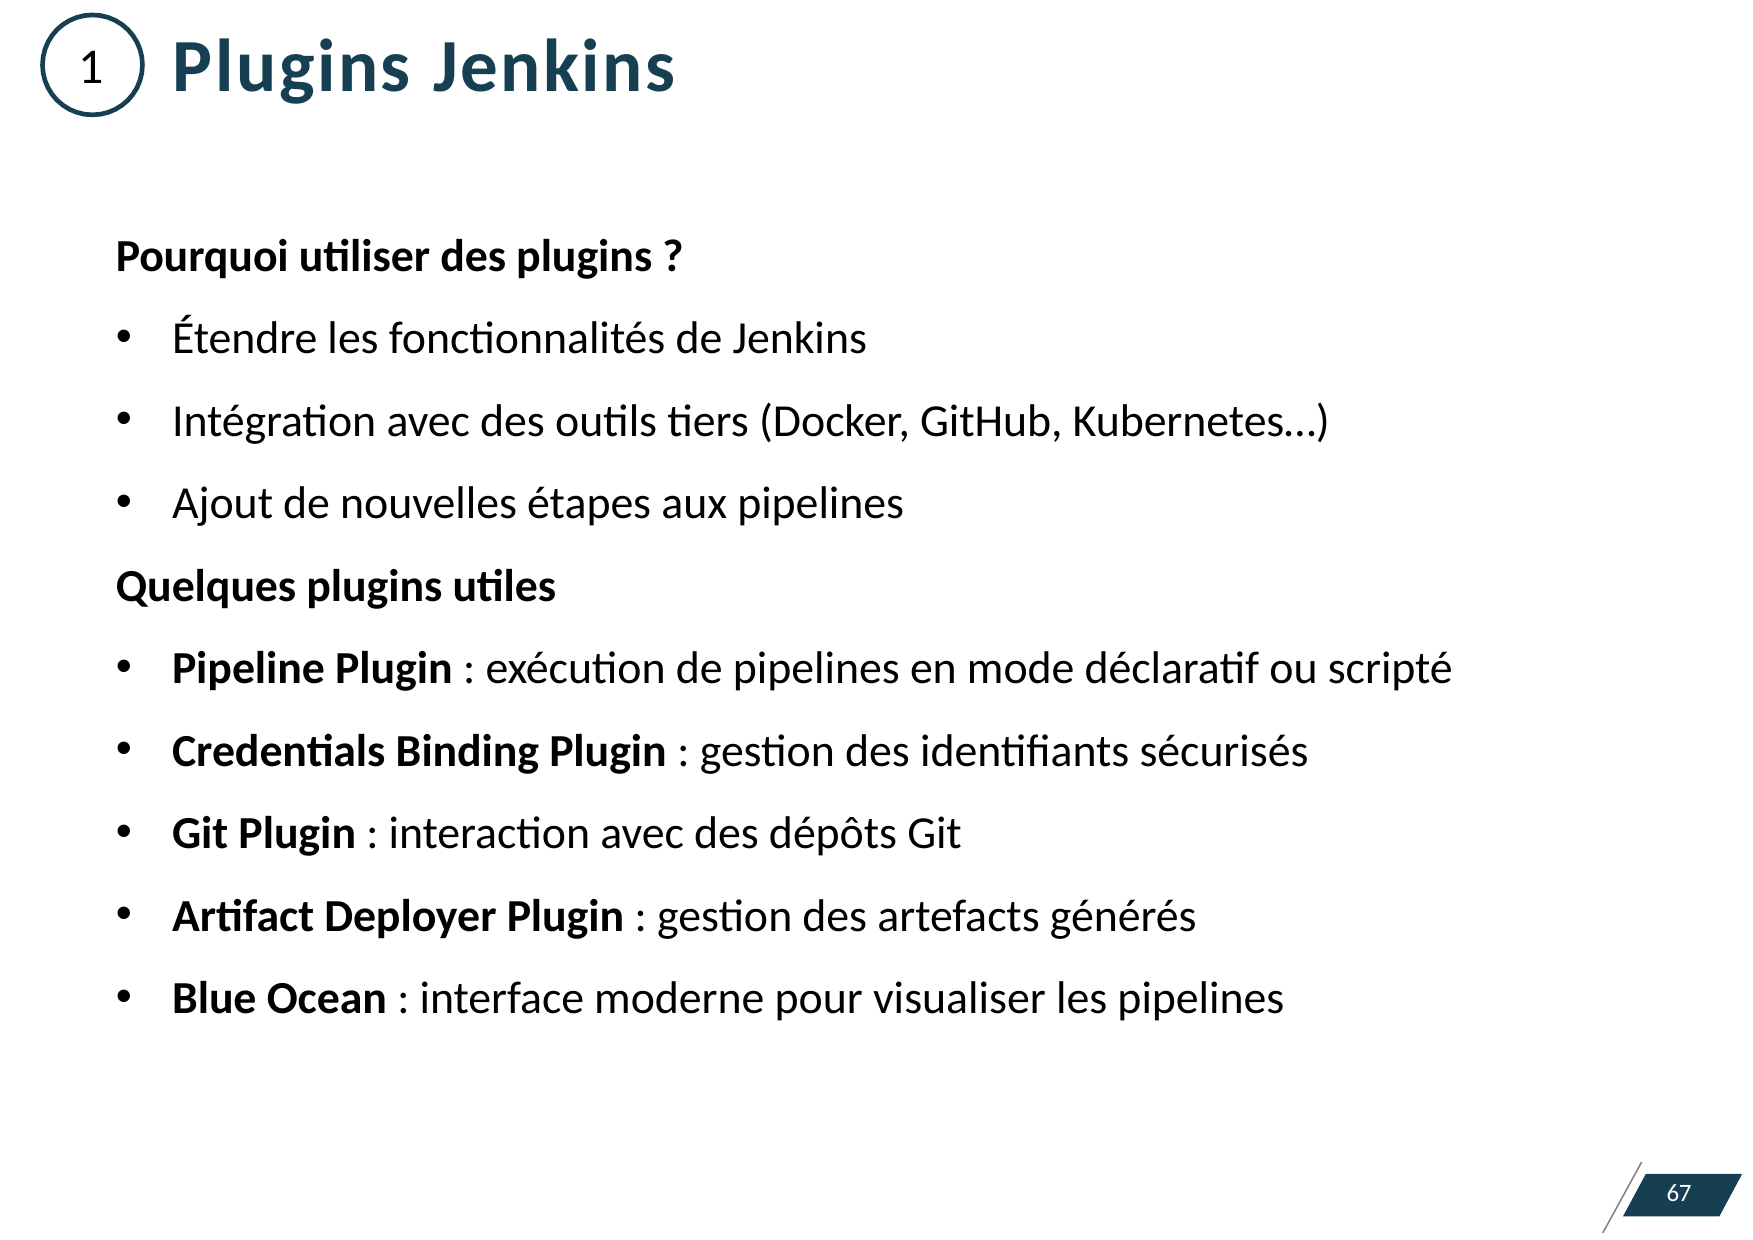

# Plugins Jenkins
1
Pourquoi utiliser des plugins ?
Étendre les fonctionnalités de Jenkins
Intégration avec des outils tiers (Docker, GitHub, Kubernetes…)
Ajout de nouvelles étapes aux pipelines
Quelques plugins utiles
Pipeline Plugin : exécution de pipelines en mode déclaratif ou scripté
Credentials Binding Plugin : gestion des identifiants sécurisés
Git Plugin : interaction avec des dépôts Git
Artifact Deployer Plugin : gestion des artefacts générés
Blue Ocean : interface moderne pour visualiser les pipelines
67